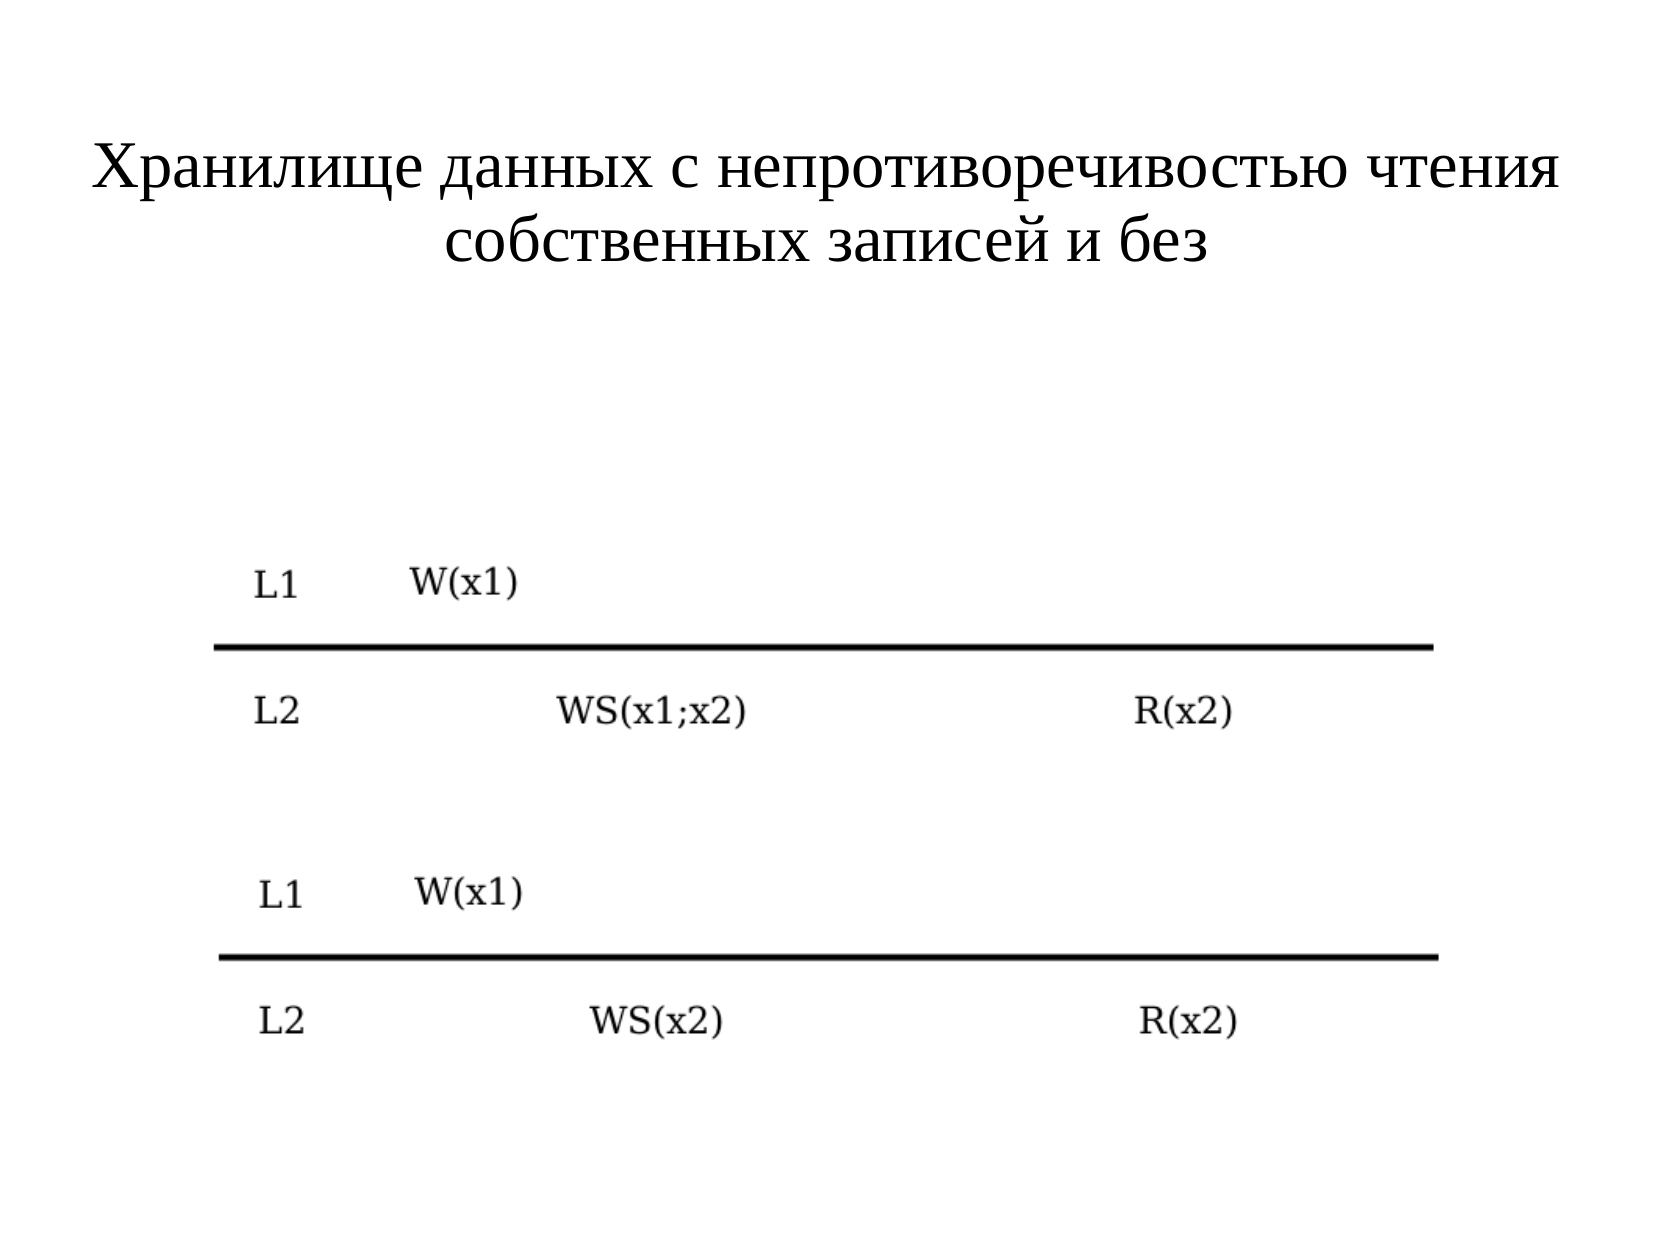

# Хранилище данных с непротиворечивостью чтения собственных записей и без